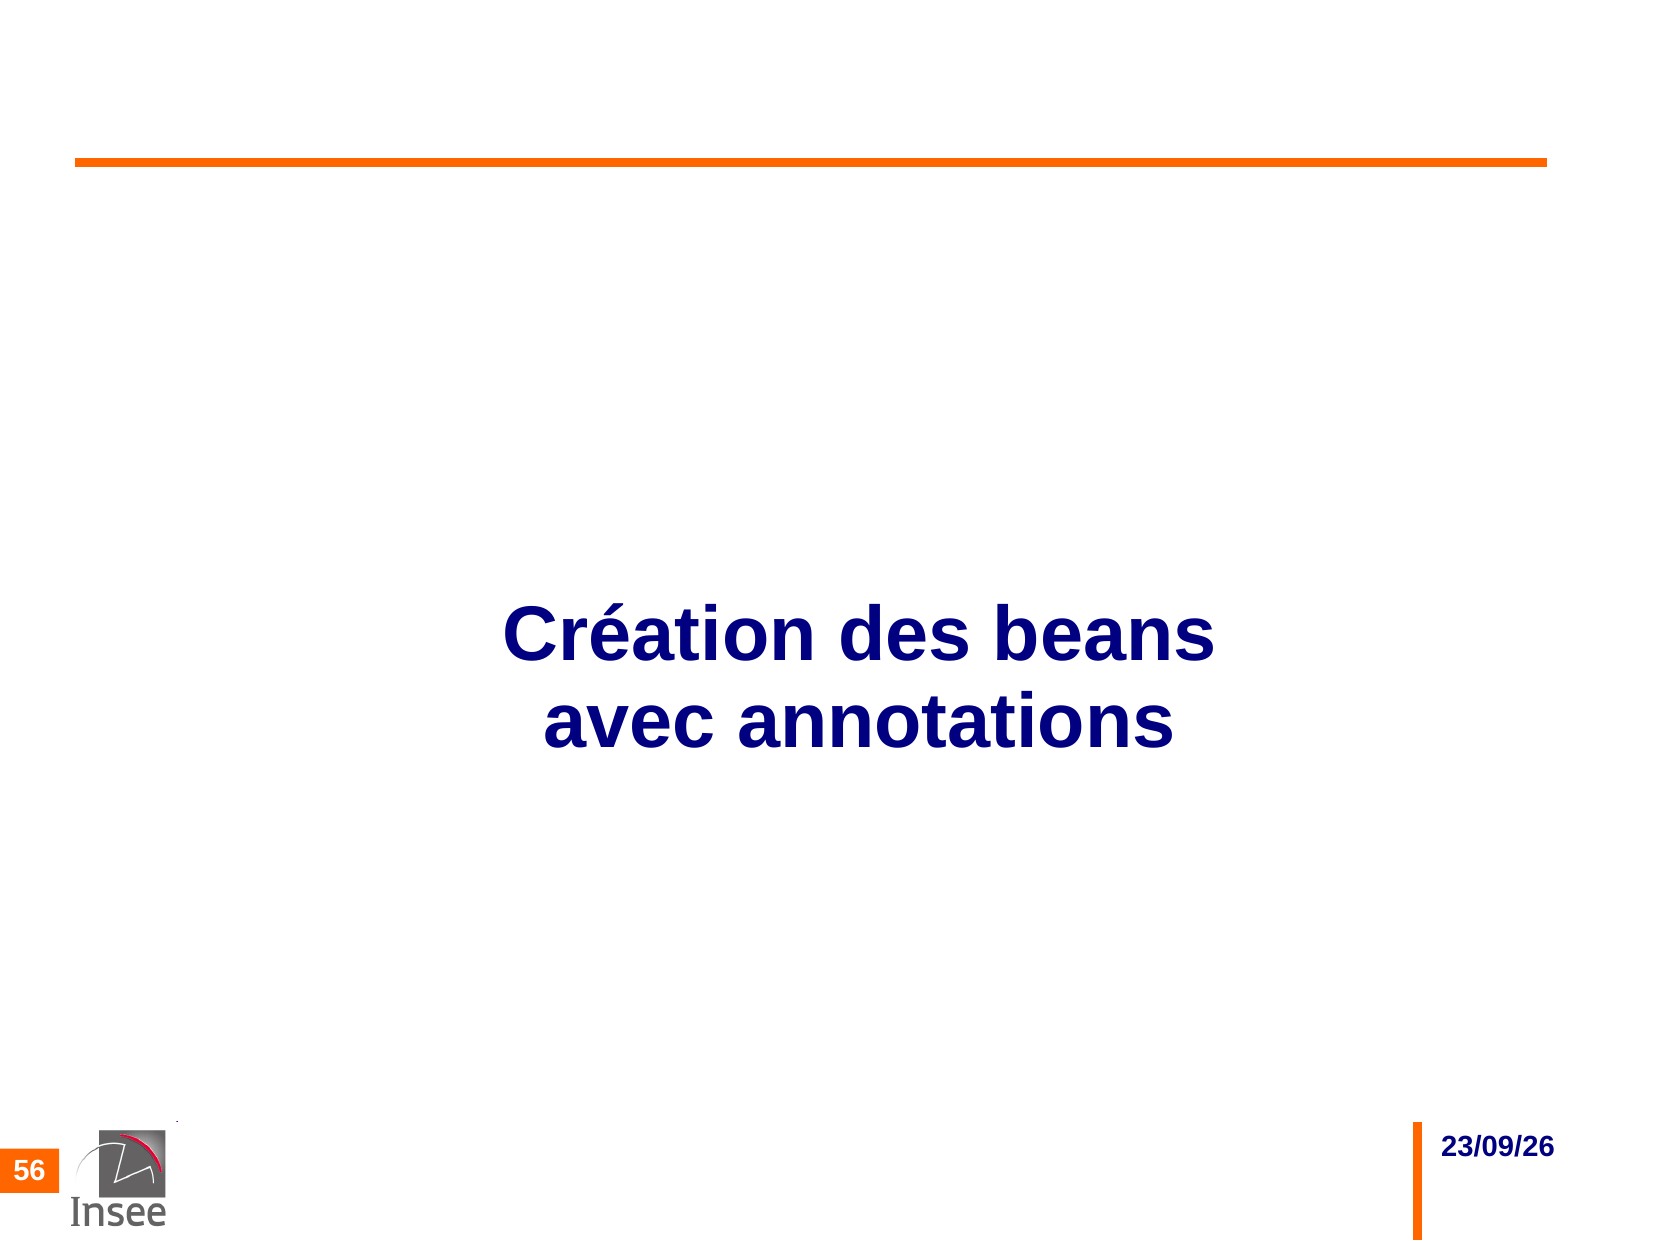

#
Création des beans avec annotations
56